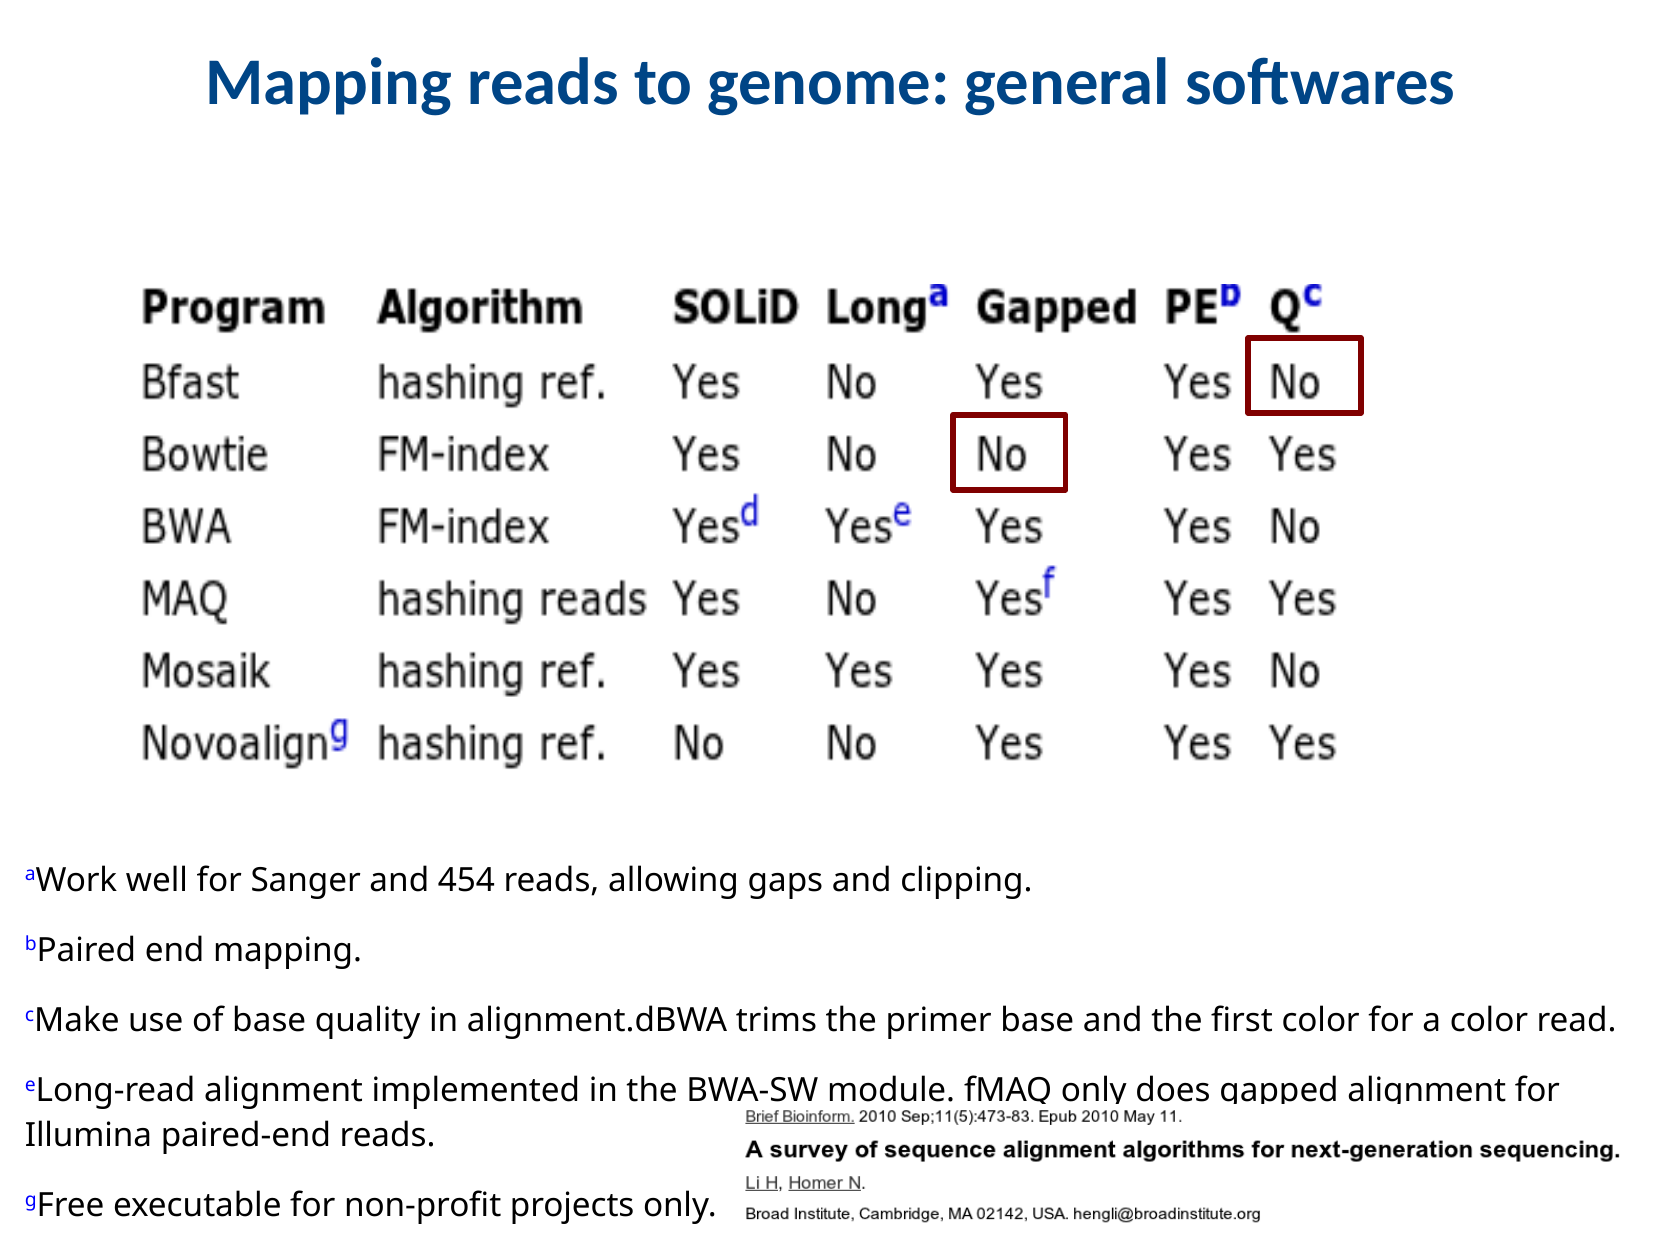

# Mapping reads to genome: general softwares
aWork well for Sanger and 454 reads, allowing gaps and clipping.
bPaired end mapping.
cMake use of base quality in alignment.dBWA trims the primer base and the first color for a color read.
eLong-read alignment implemented in the BWA-SW module. fMAQ only does gapped alignment for Illumina paired-end reads.
gFree executable for non-profit projects only.